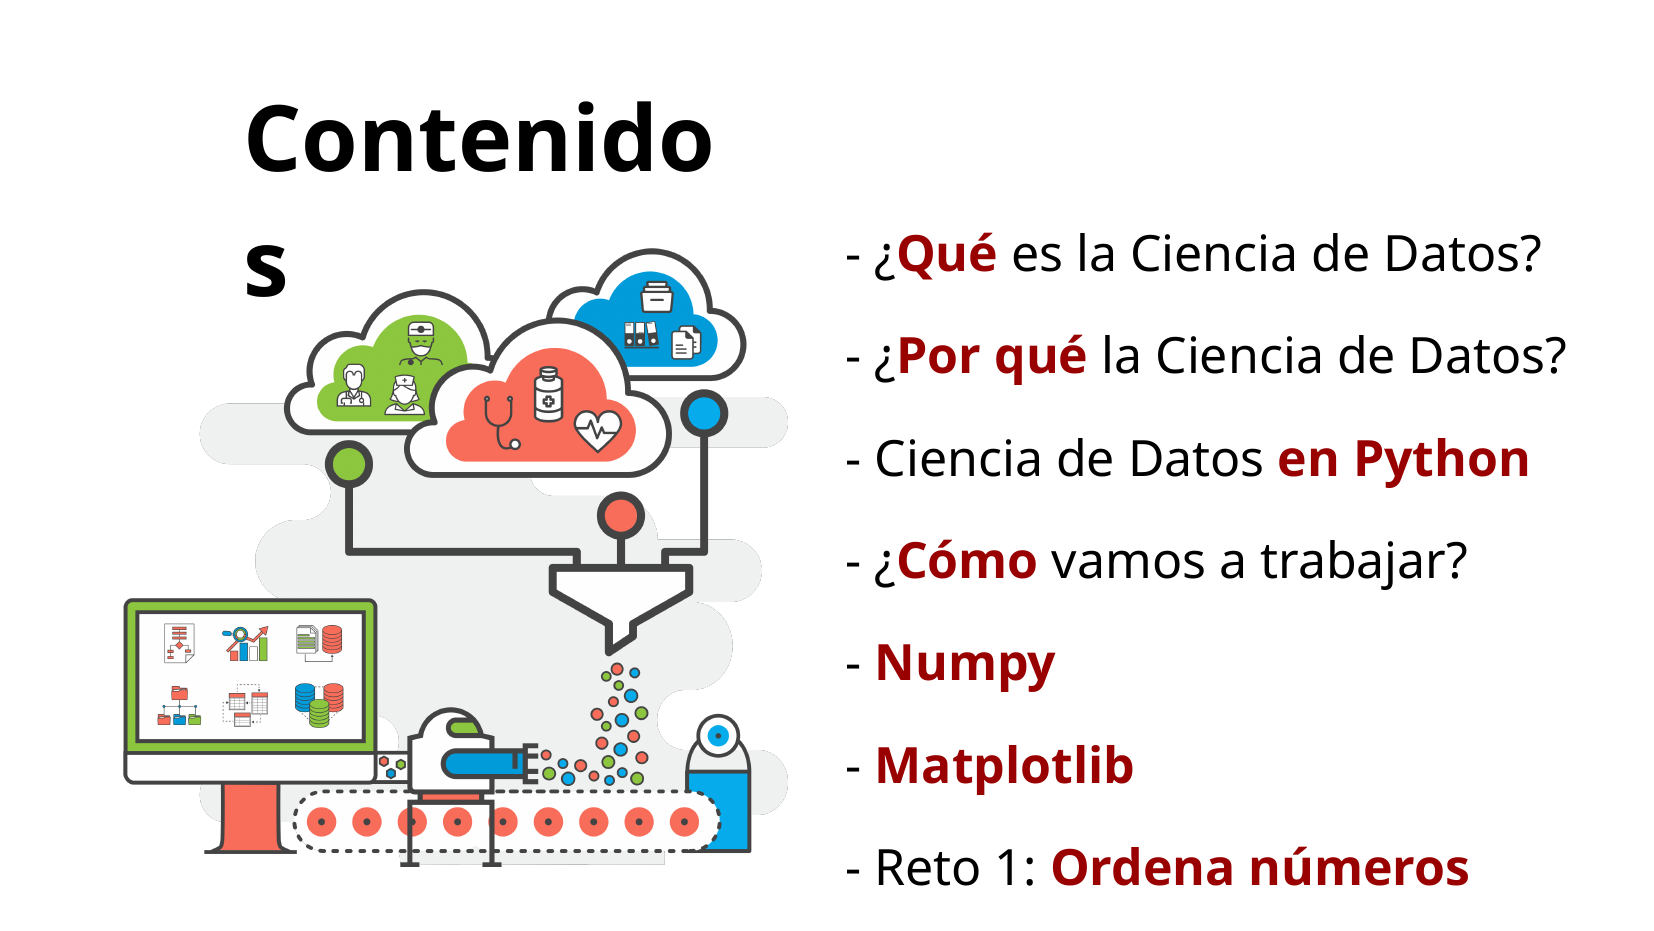

Contenidos
- ¿Qué es la Ciencia de Datos?
- ¿Por qué la Ciencia de Datos?
- Ciencia de Datos en Python
- ¿Cómo vamos a trabajar?
- Numpy
- Matplotlib
- Reto 1: Ordena números
- Reto 2: Pi con Monte Carlo
- Reto 3: K-means Clustering